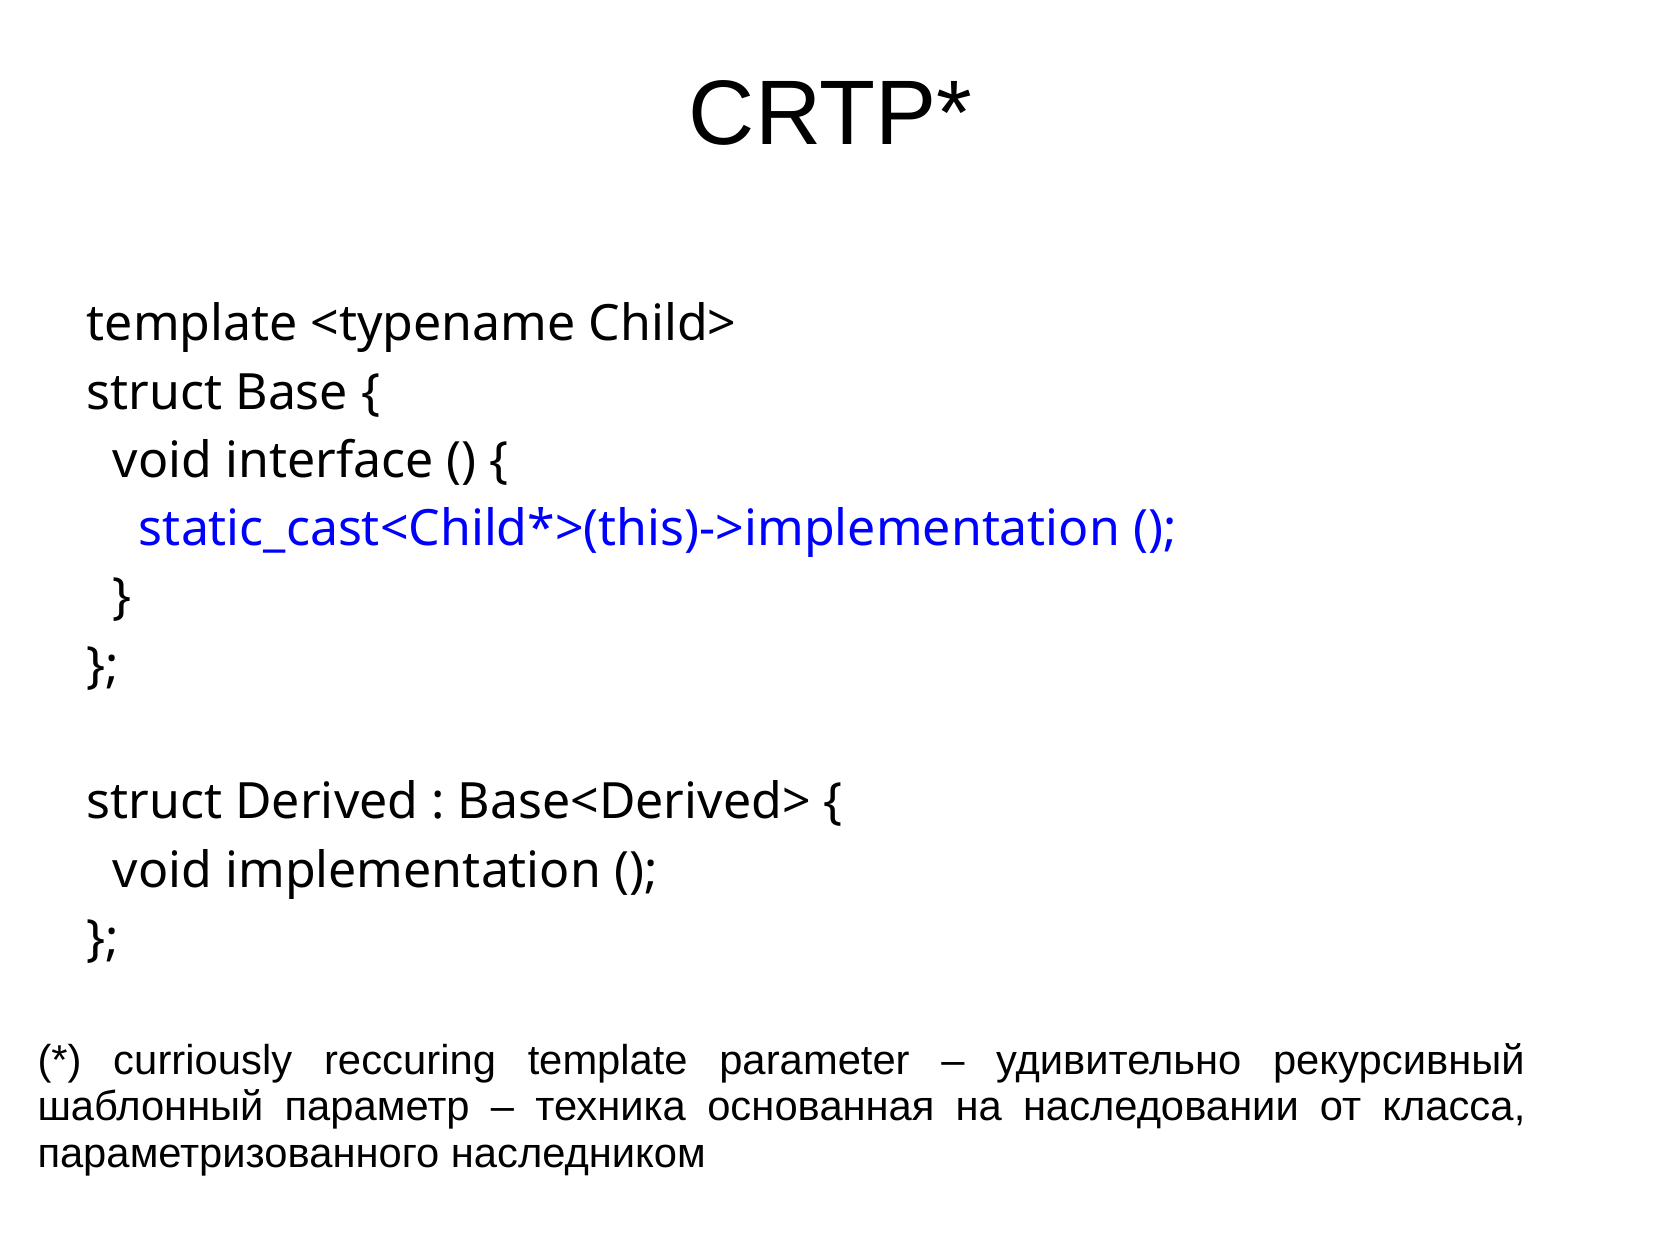

CRTP*
# template <typename Child>
struct Base {
 void interface () {
 static_cast<Child*>(this)->implementation ();
 }
};
struct Derived : Base<Derived> {
 void implementation ();
};
(*) curriously reccuring template parameter – удивительно рекурсивный шаблонный параметр – техника основанная на наследовании от класса, параметризованного наследником